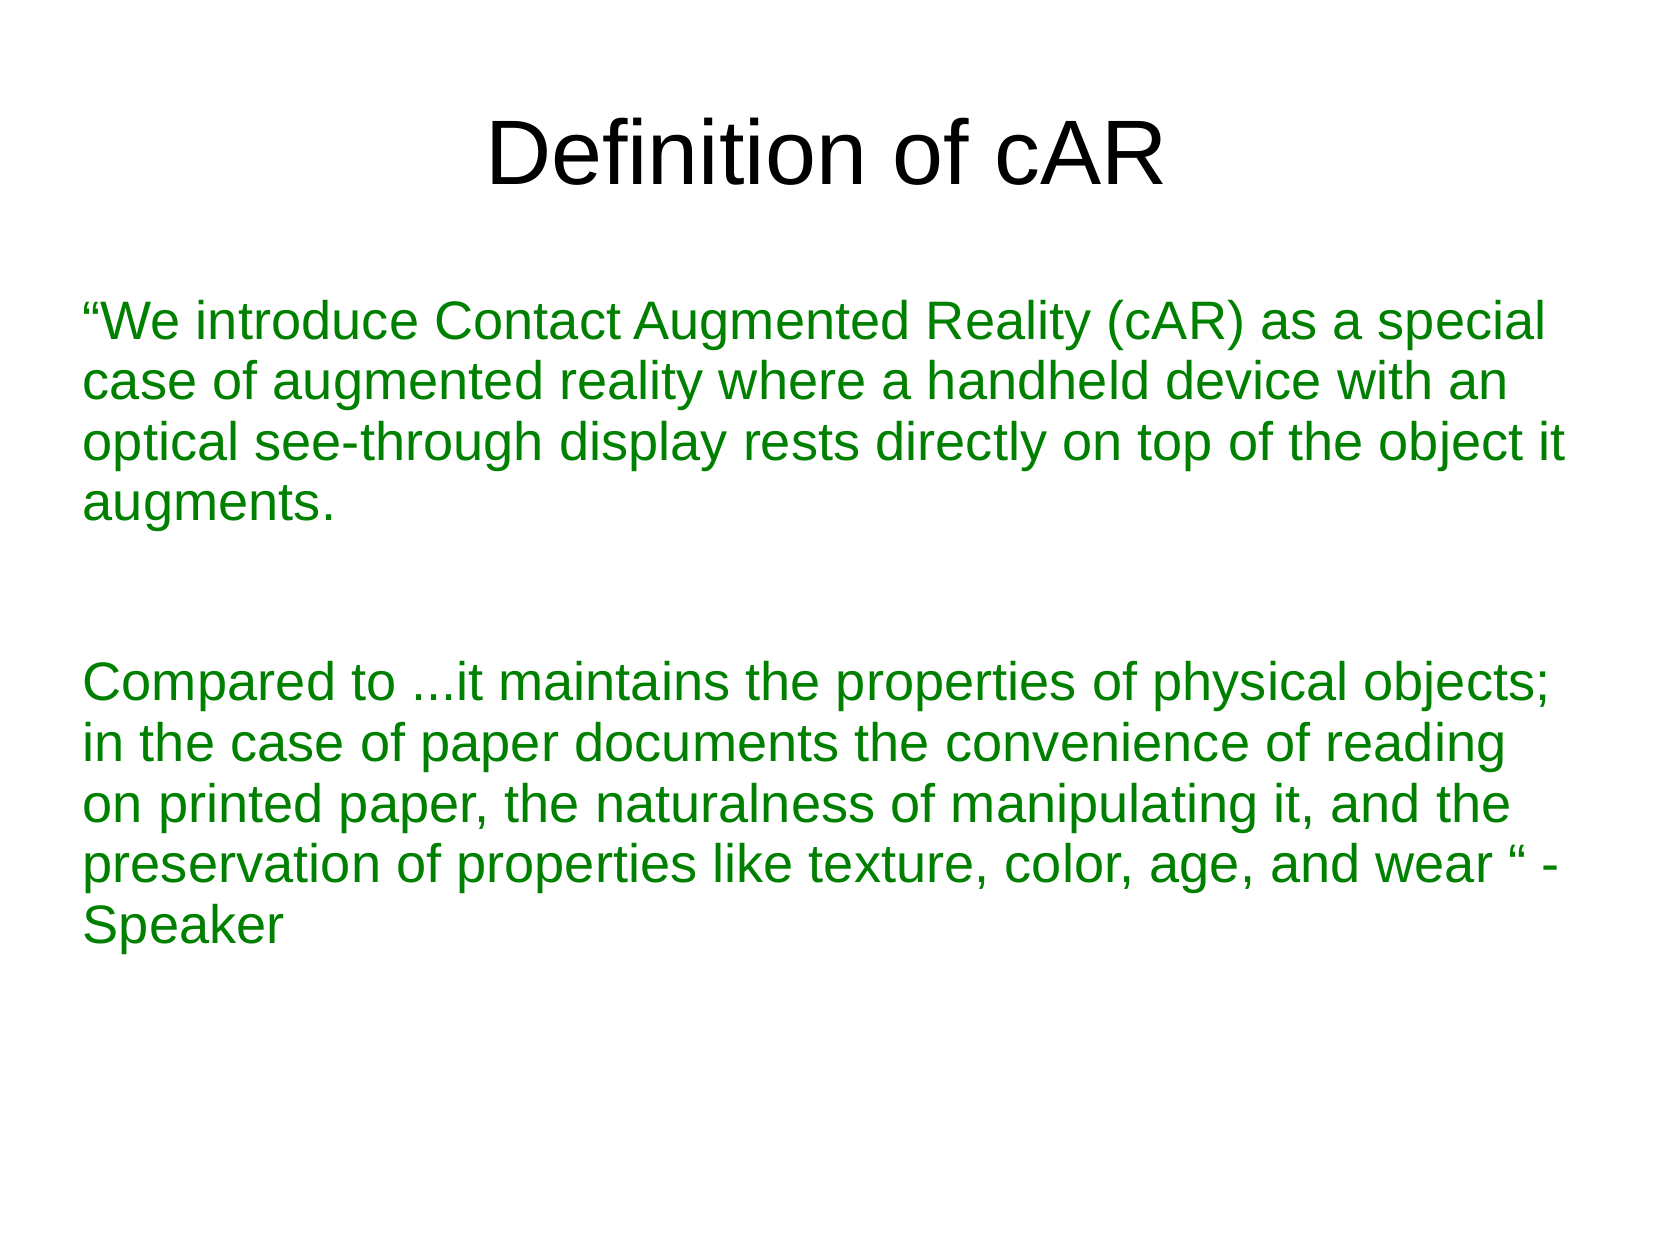

# Definition of cAR
“We introduce Contact Augmented Reality (cAR) as a special case of augmented reality where a handheld device with an optical see-through display rests directly on top of the object it augments.
Compared to ...it maintains the properties of physical objects; in the case of paper documents the convenience of reading on printed paper, the naturalness of manipulating it, and the preservation of properties like texture, color, age, and wear “ - Speaker